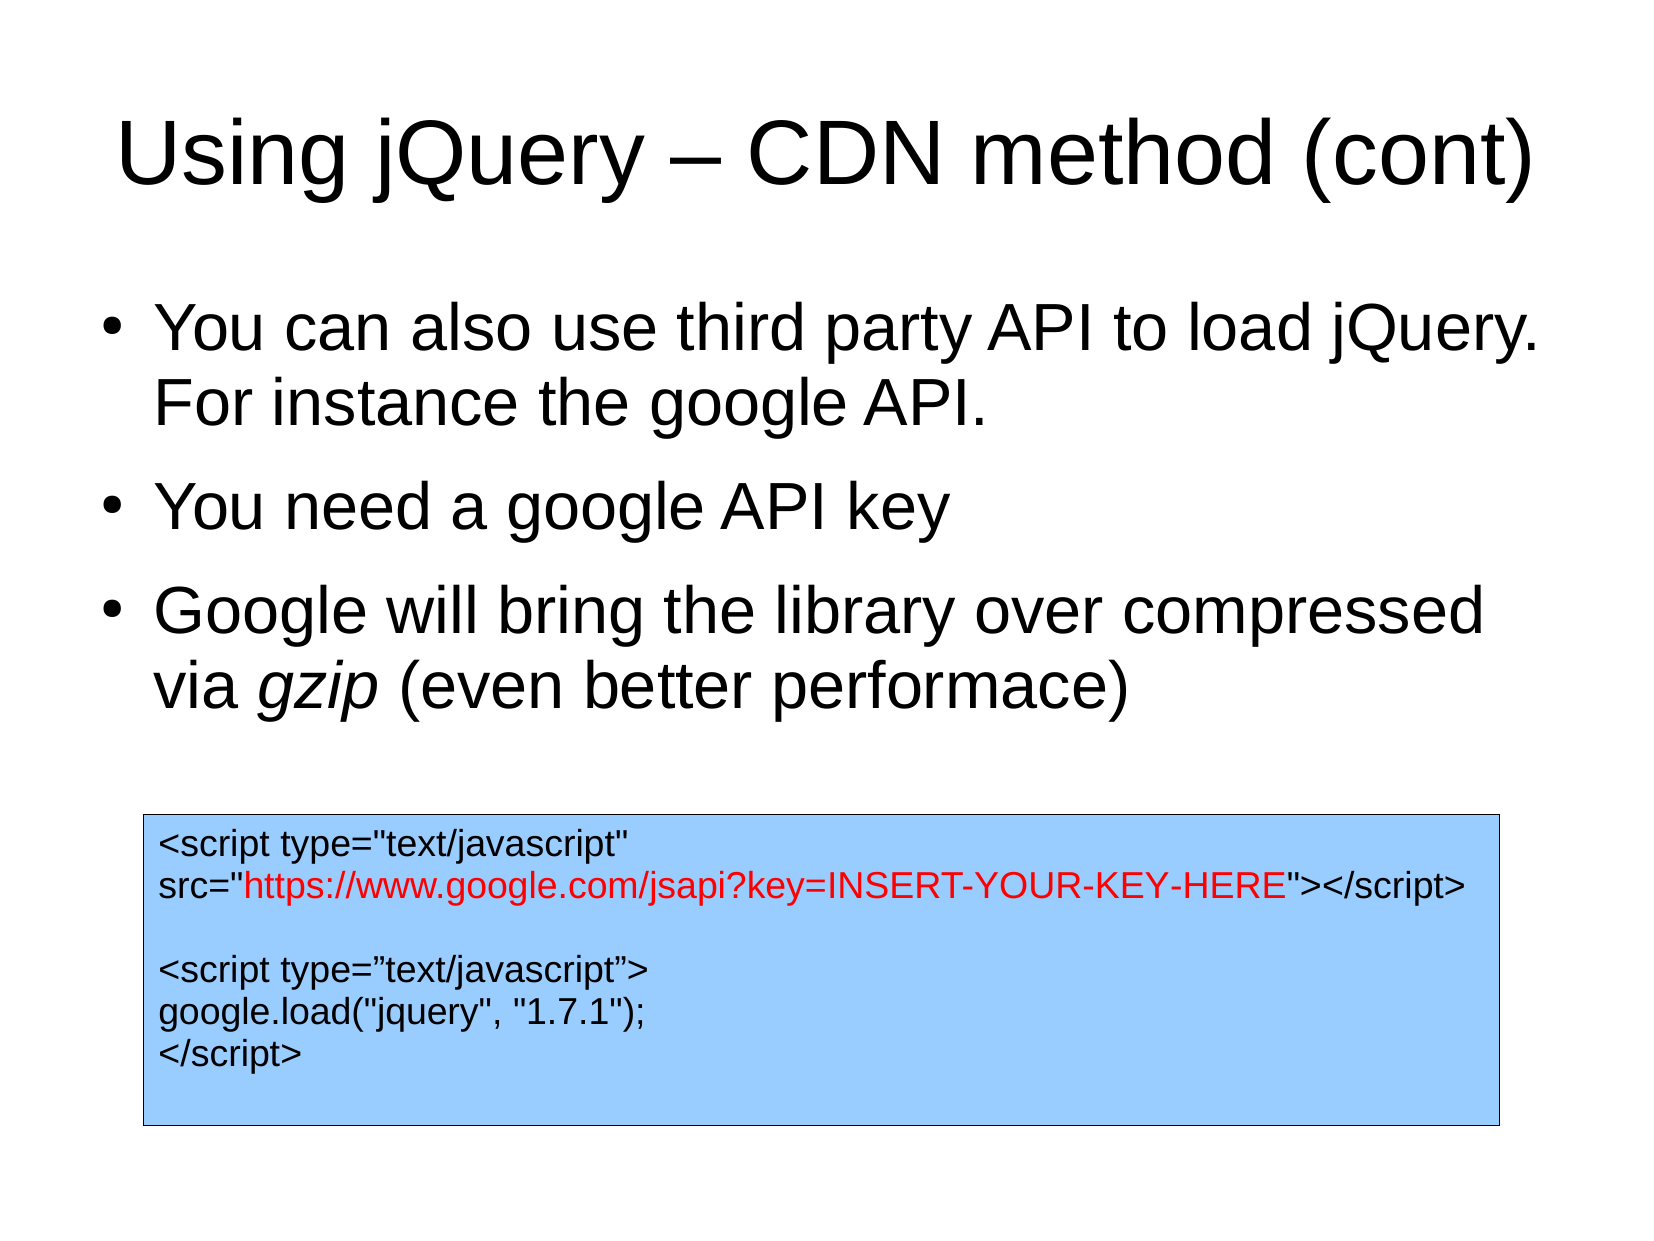

# Using jQuery – CDN method (cont)
You can also use third party API to load jQuery. For instance the google API.
You need a google API key
Google will bring the library over compressed via gzip (even better performace)
<script type="text/javascript"
src="https://www.google.com/jsapi?key=INSERT-YOUR-KEY-HERE"></script>
<script type=”text/javascript”>
google.load("jquery", "1.7.1");
</script>